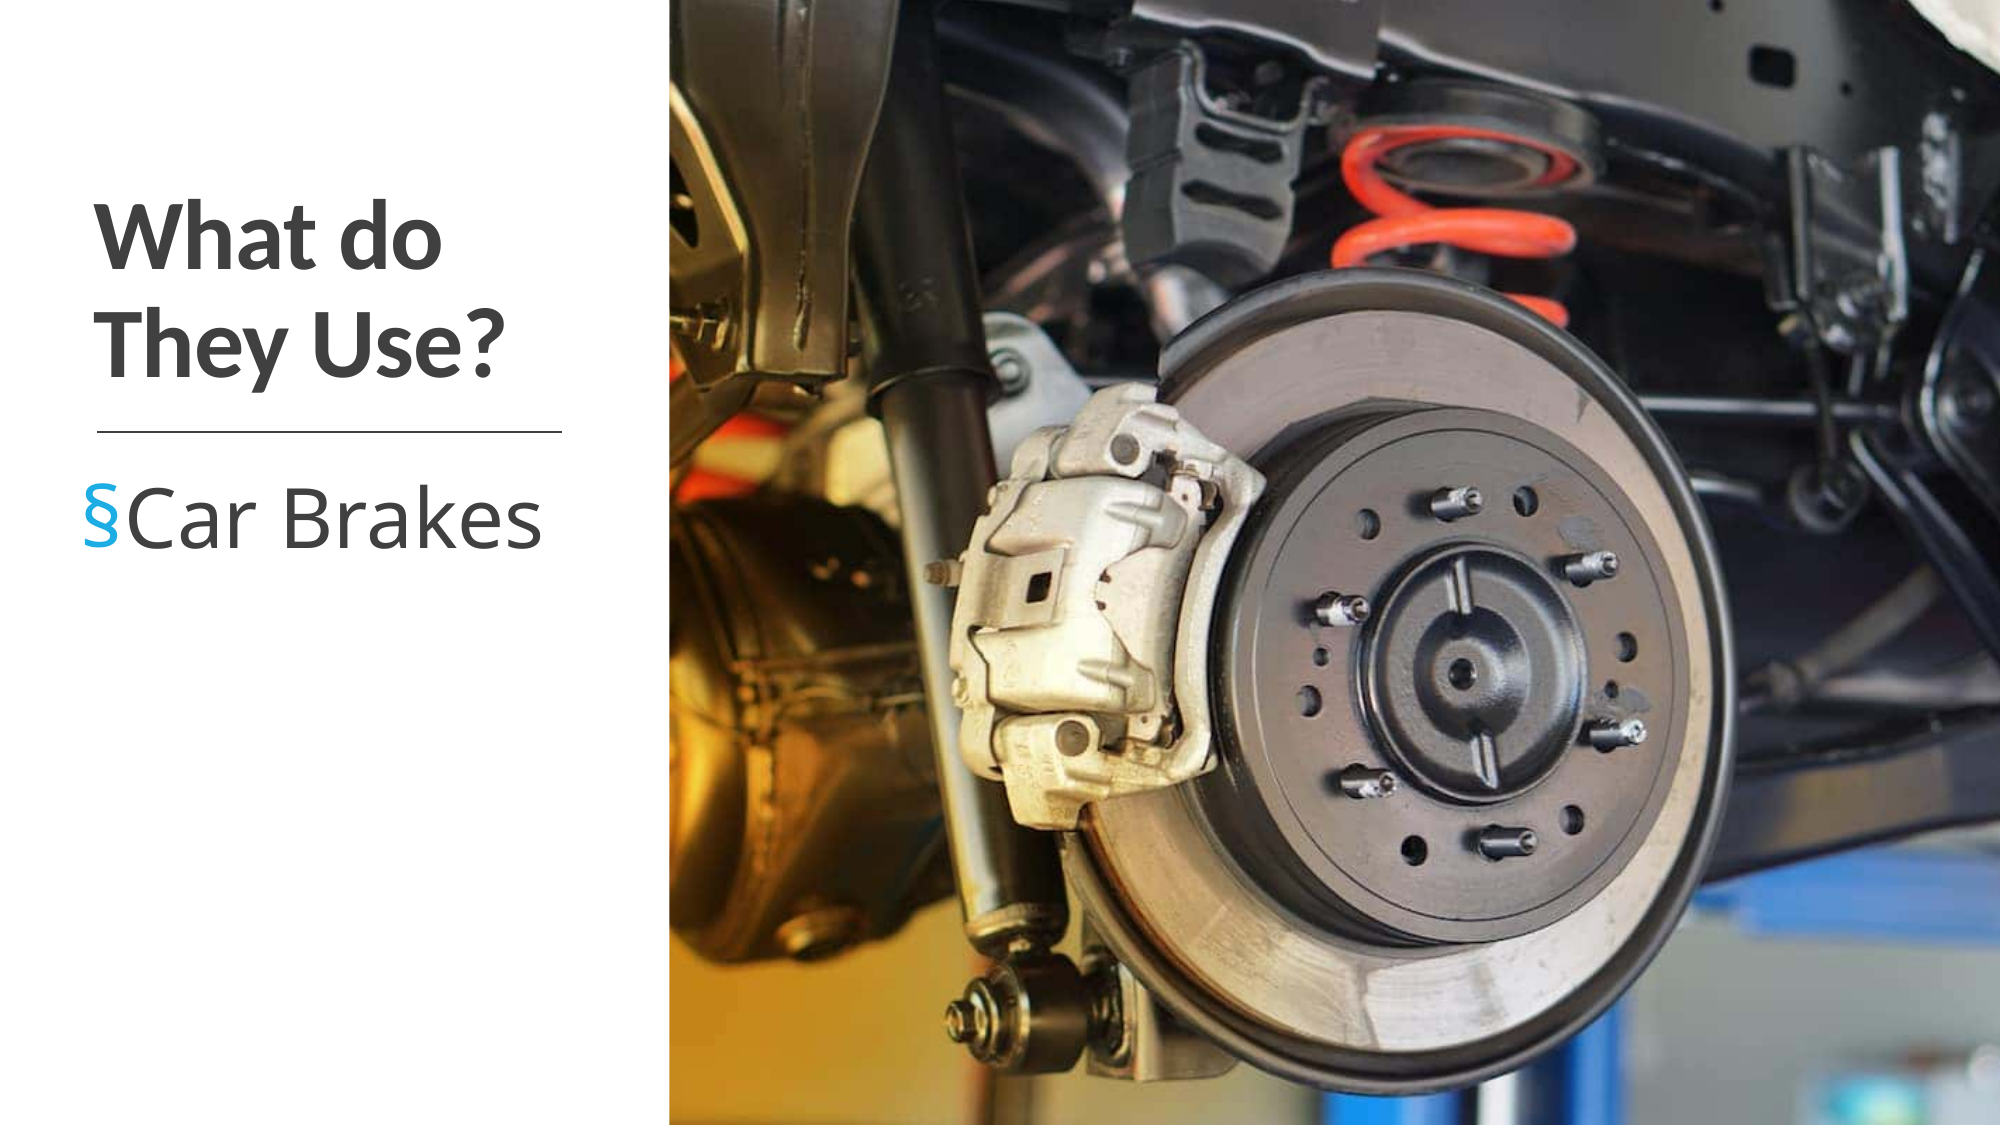

# What do They Use?
Car Brakes